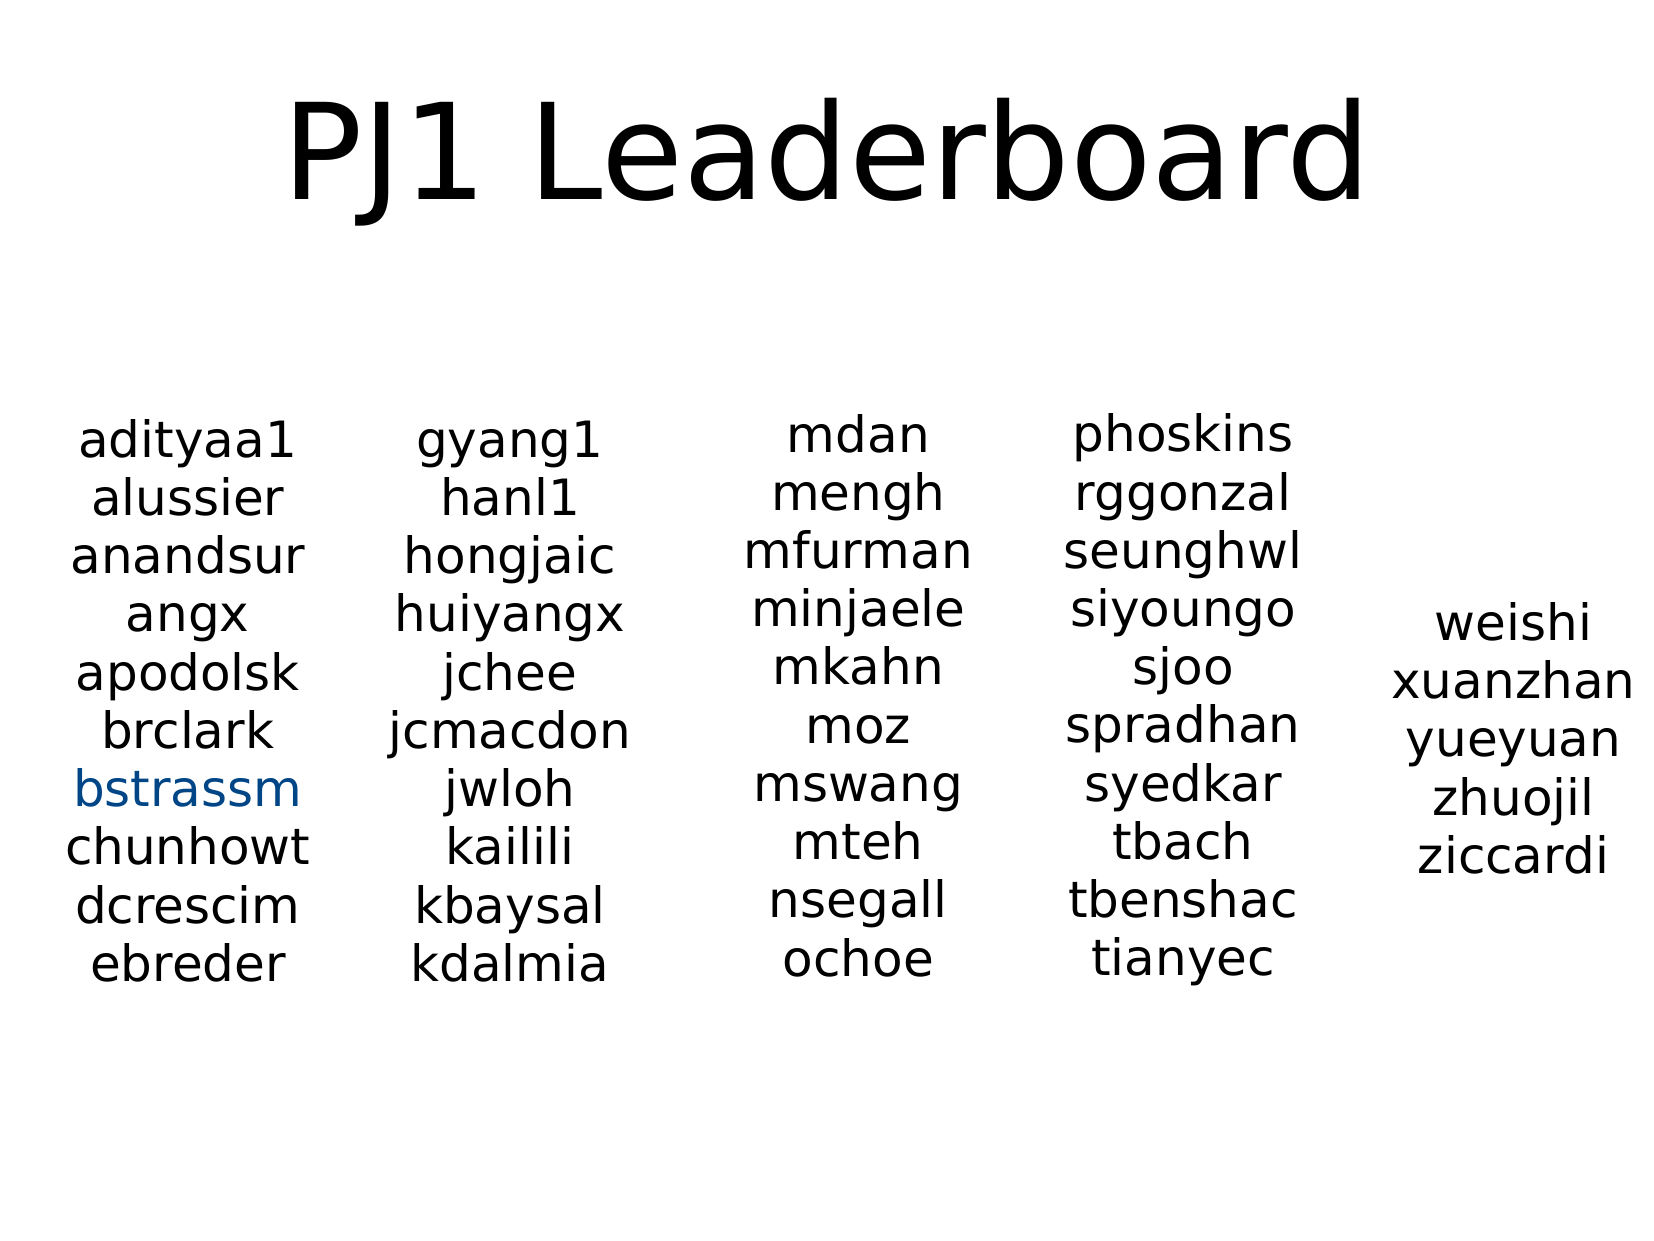

# PJ1 Leaderboard
adityaa1
alussier
anandsur
angx
apodolsk
brclark
bstrassm
chunhowt
dcrescim
ebreder
gyang1
hanl1
hongjaic
huiyangx
jchee
jcmacdon
jwloh
kailili
kbaysal
kdalmia
phoskins
rggonzal
seunghwl
siyoungo
sjoo
spradhan
syedkar
tbach
tbenshac
tianyec
weishi
xuanzhan
yueyuan
zhuojil
ziccardi
mdan
mengh
mfurman
minjaele
mkahn
moz
mswang
mteh
nsegall
ochoe